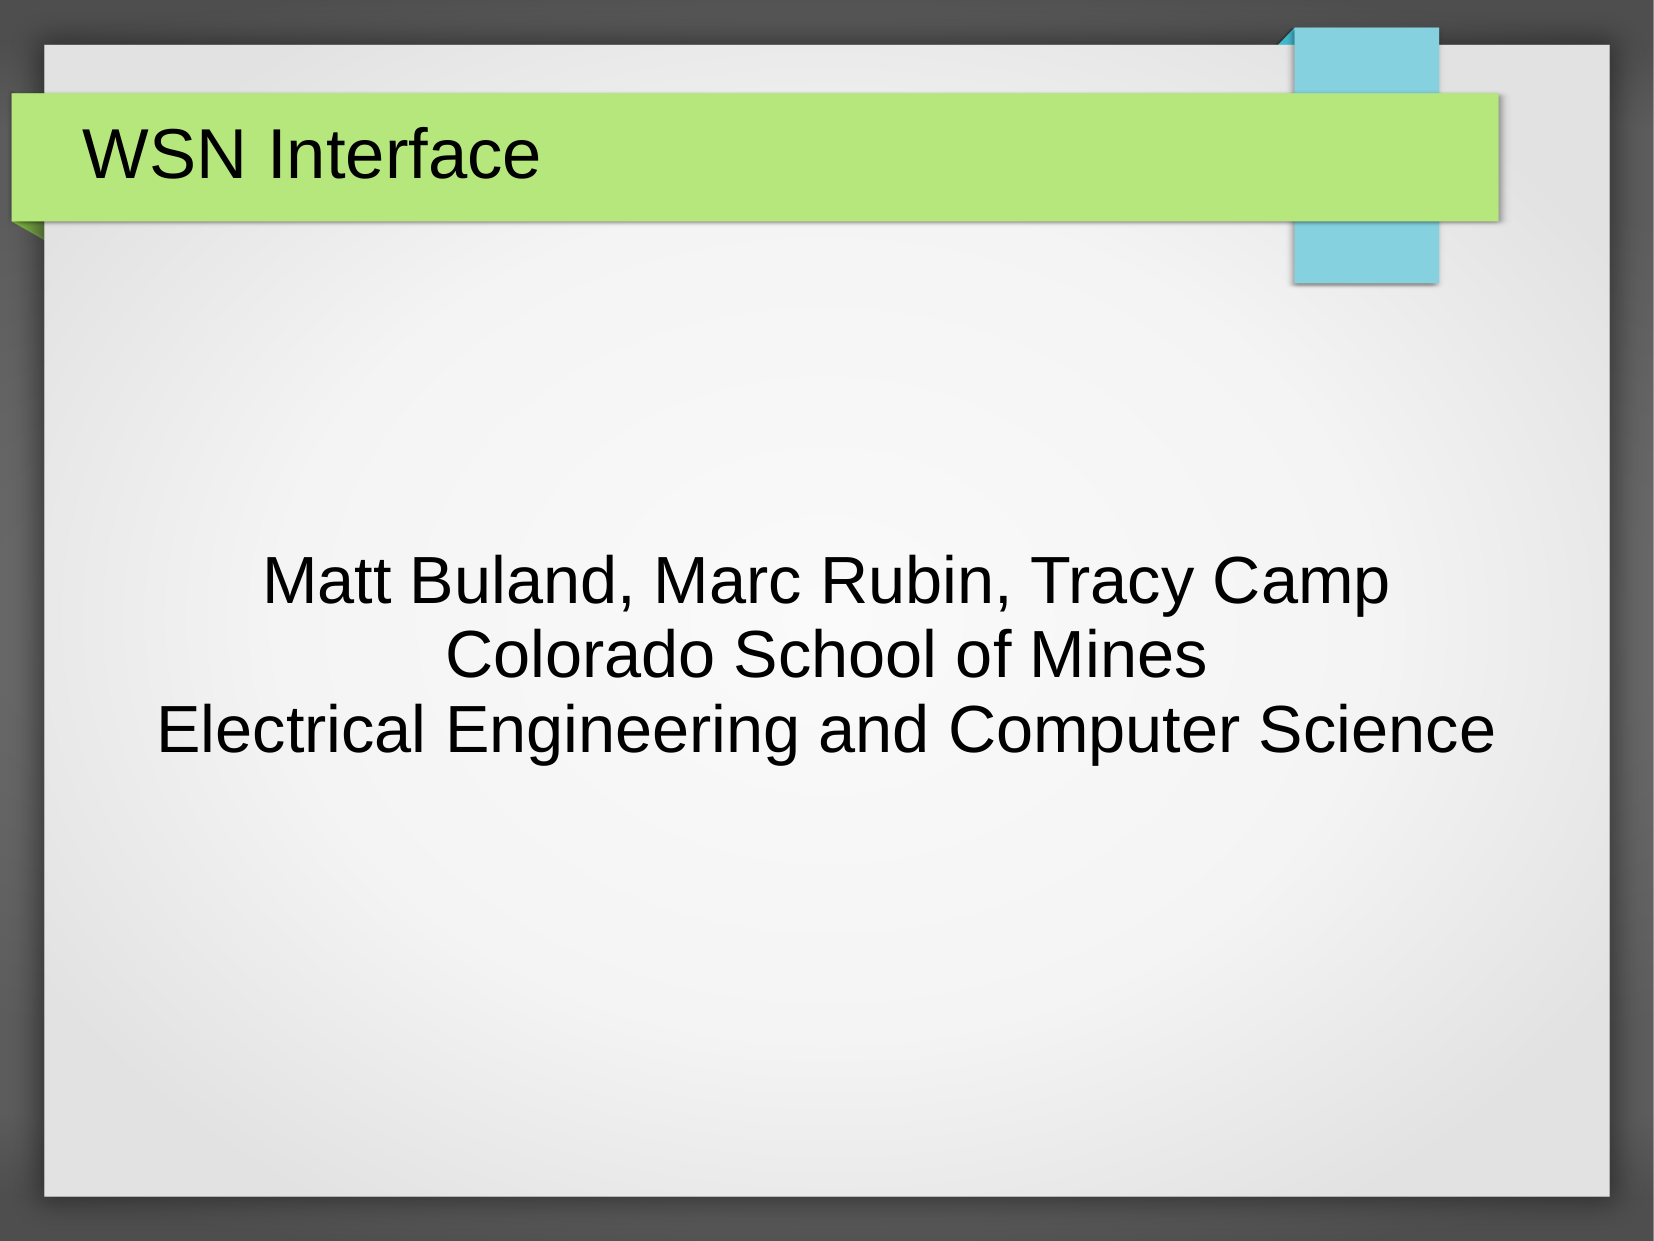

# WSN Interface
Matt Buland, Marc Rubin, Tracy Camp
Colorado School of Mines
Electrical Engineering and Computer Science